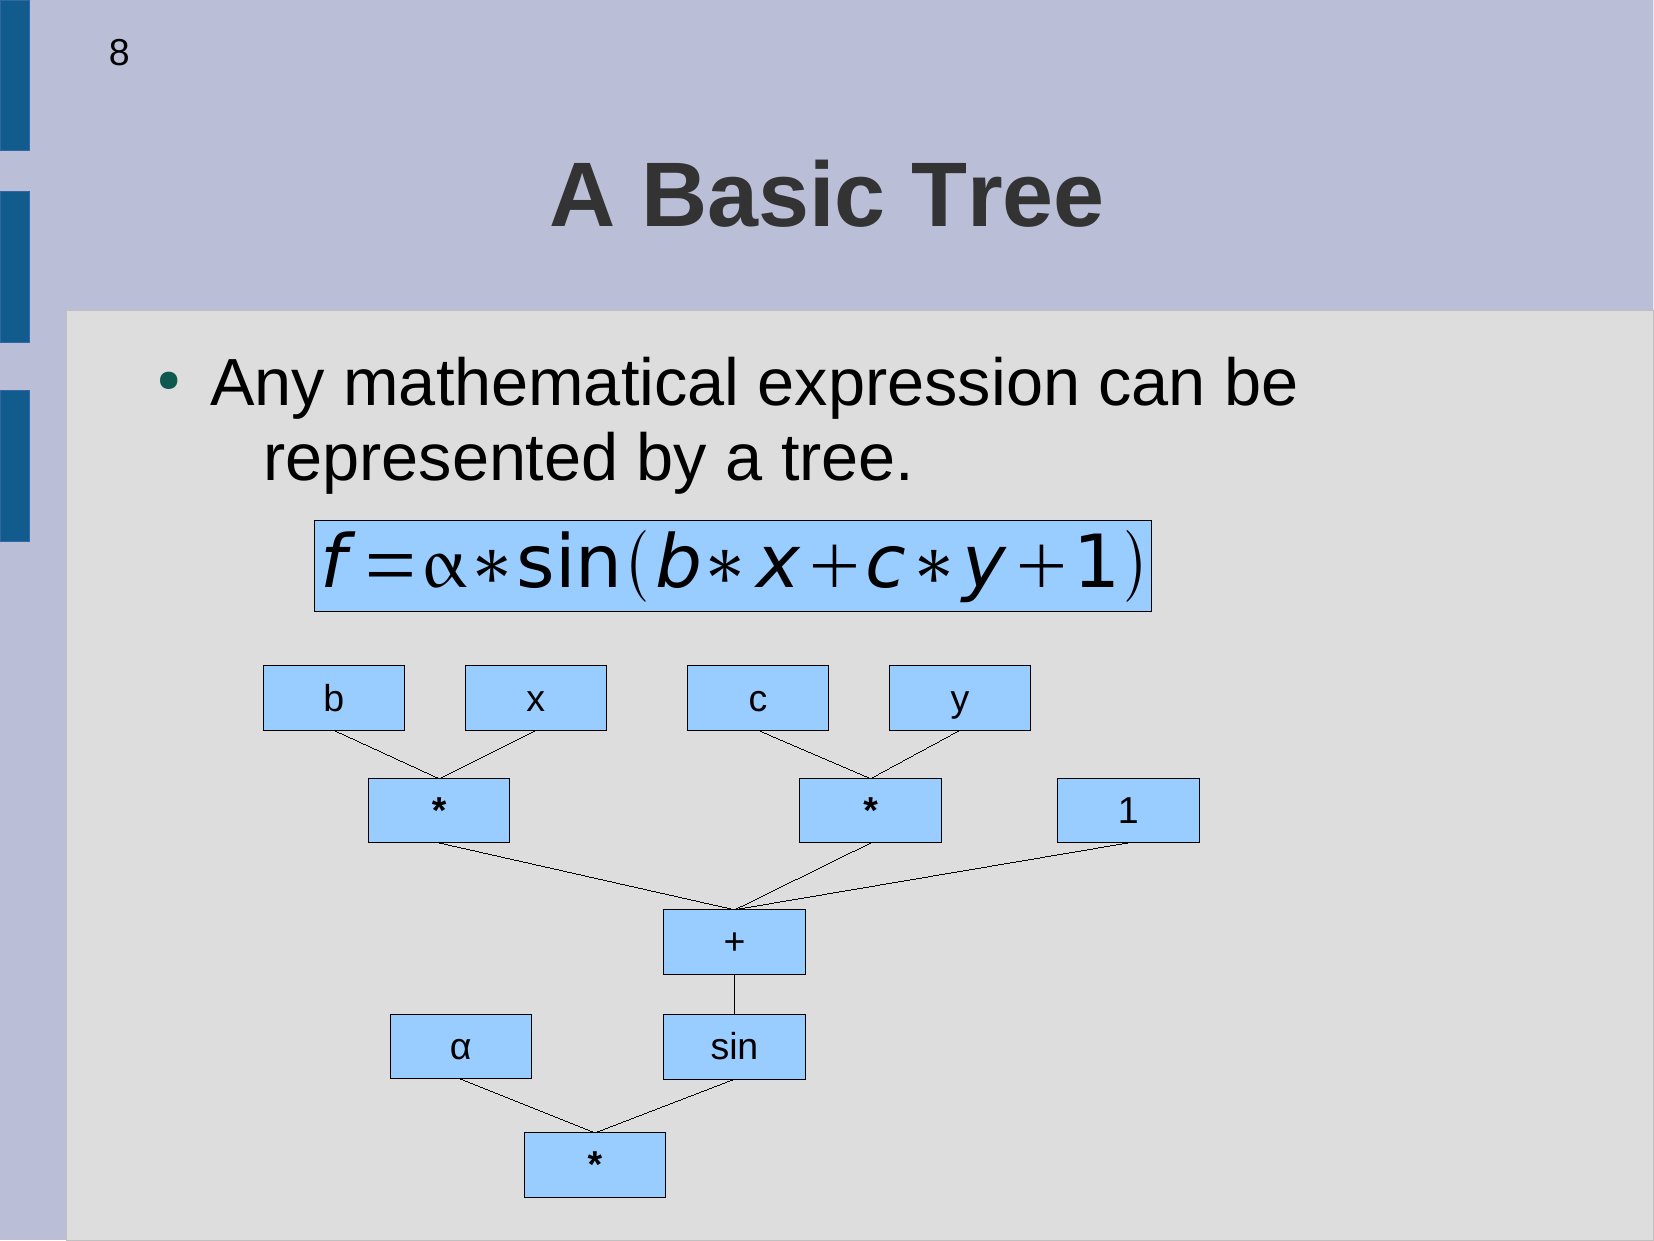

# A Basic Tree
Any mathematical expression can be represented by a tree.
b
x
b
x
c
y
b
x
*
1
*
+
α
sin
*